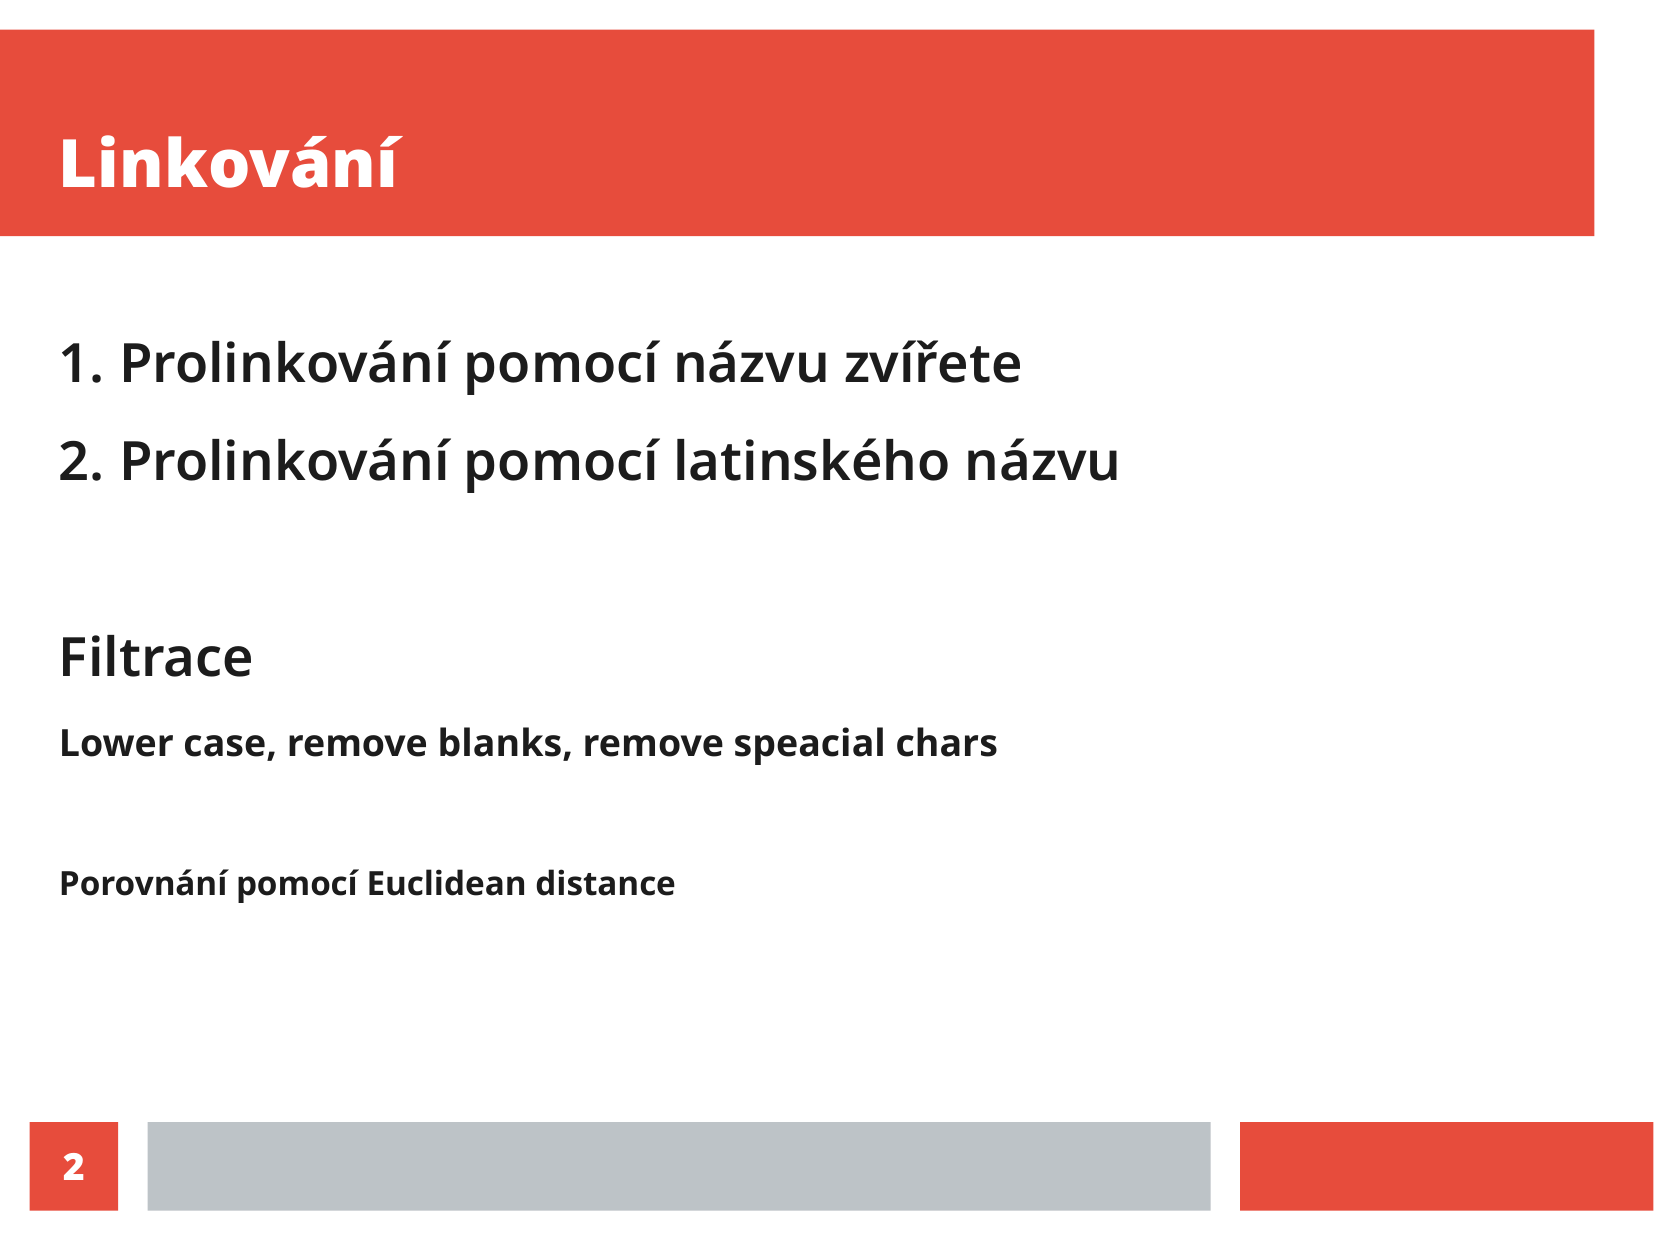

# Linkování
1. Prolinkování pomocí názvu zvířete
2. Prolinkování pomocí latinského názvu
Filtrace
Lower case, remove blanks, remove speacial chars
Porovnání pomocí Euclidean distance
2